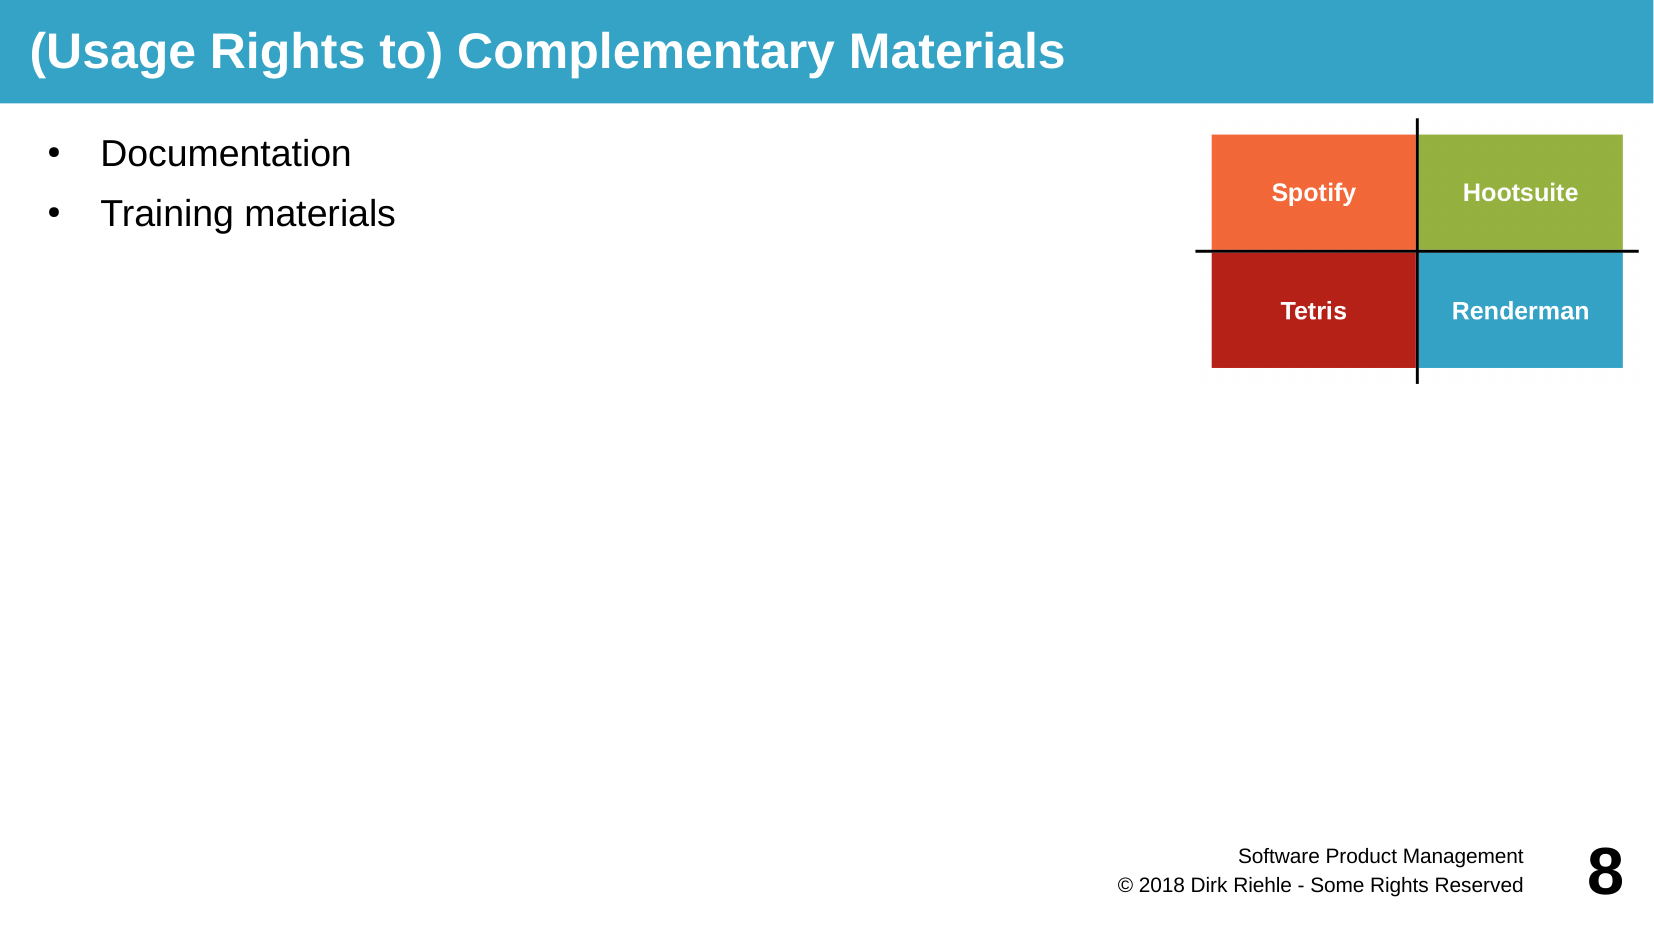

# (Usage Rights to) Complementary Materials
Documentation
Training materials
Software Product Management
8
© 2018 Dirk Riehle - Some Rights Reserved